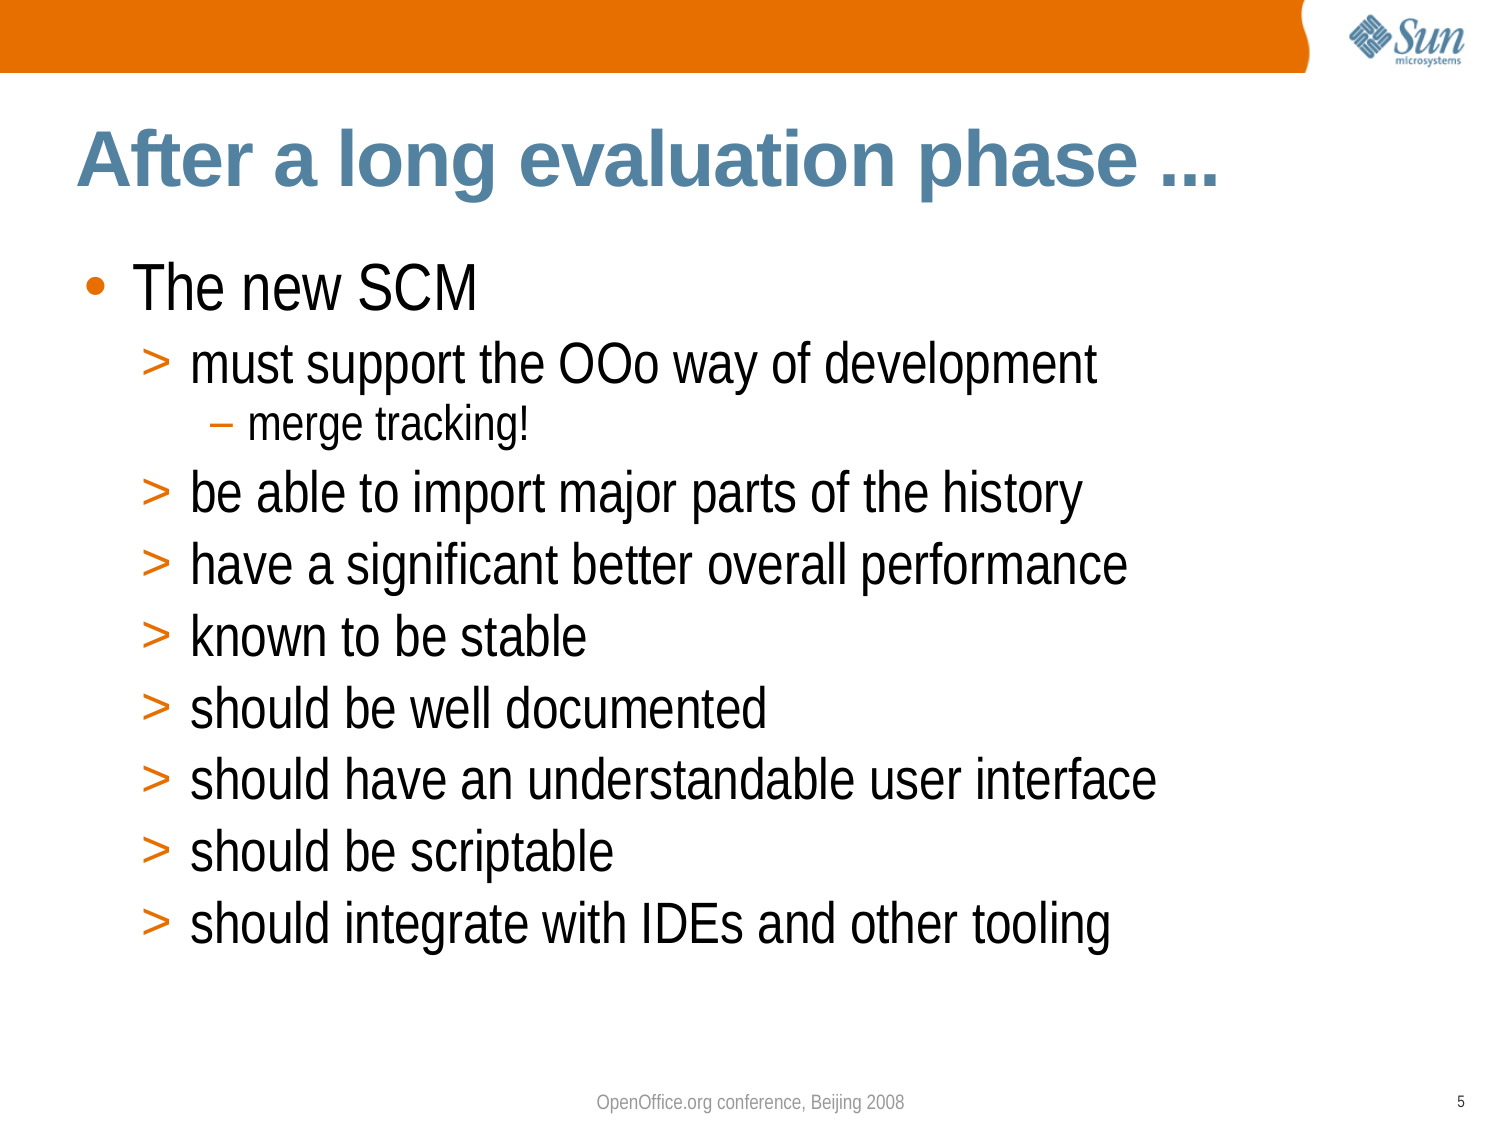

# After a long evaluation phase ...
The new SCM
must support the OOo way of development
merge tracking!
be able to import major parts of the history
have a significant better overall performance
known to be stable
should be well documented
should have an understandable user interface
should be scriptable
should integrate with IDEs and other tooling